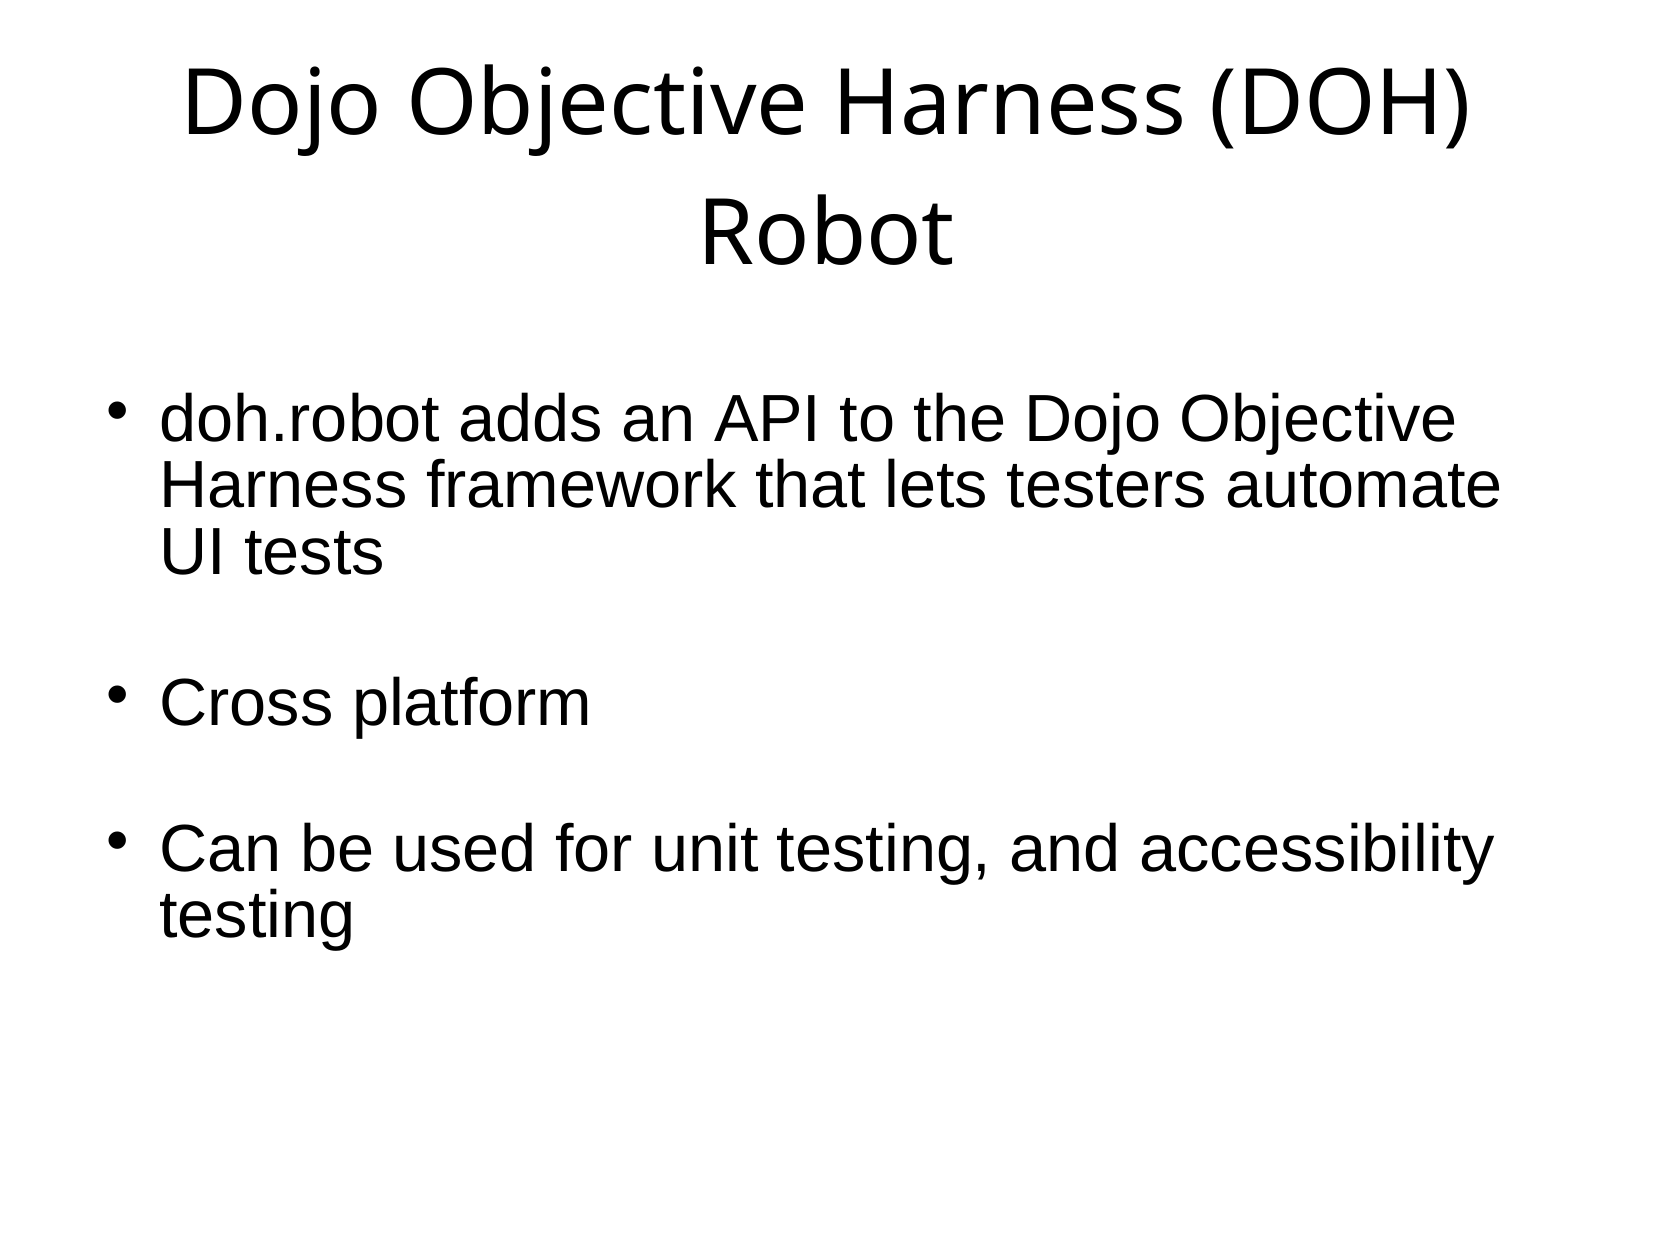

# Dojo Objective Harness (DOH) Robot
doh.robot adds an API to the Dojo Objective Harness framework that lets testers automate UI tests
Cross platform
Can be used for unit testing, and accessibility testing